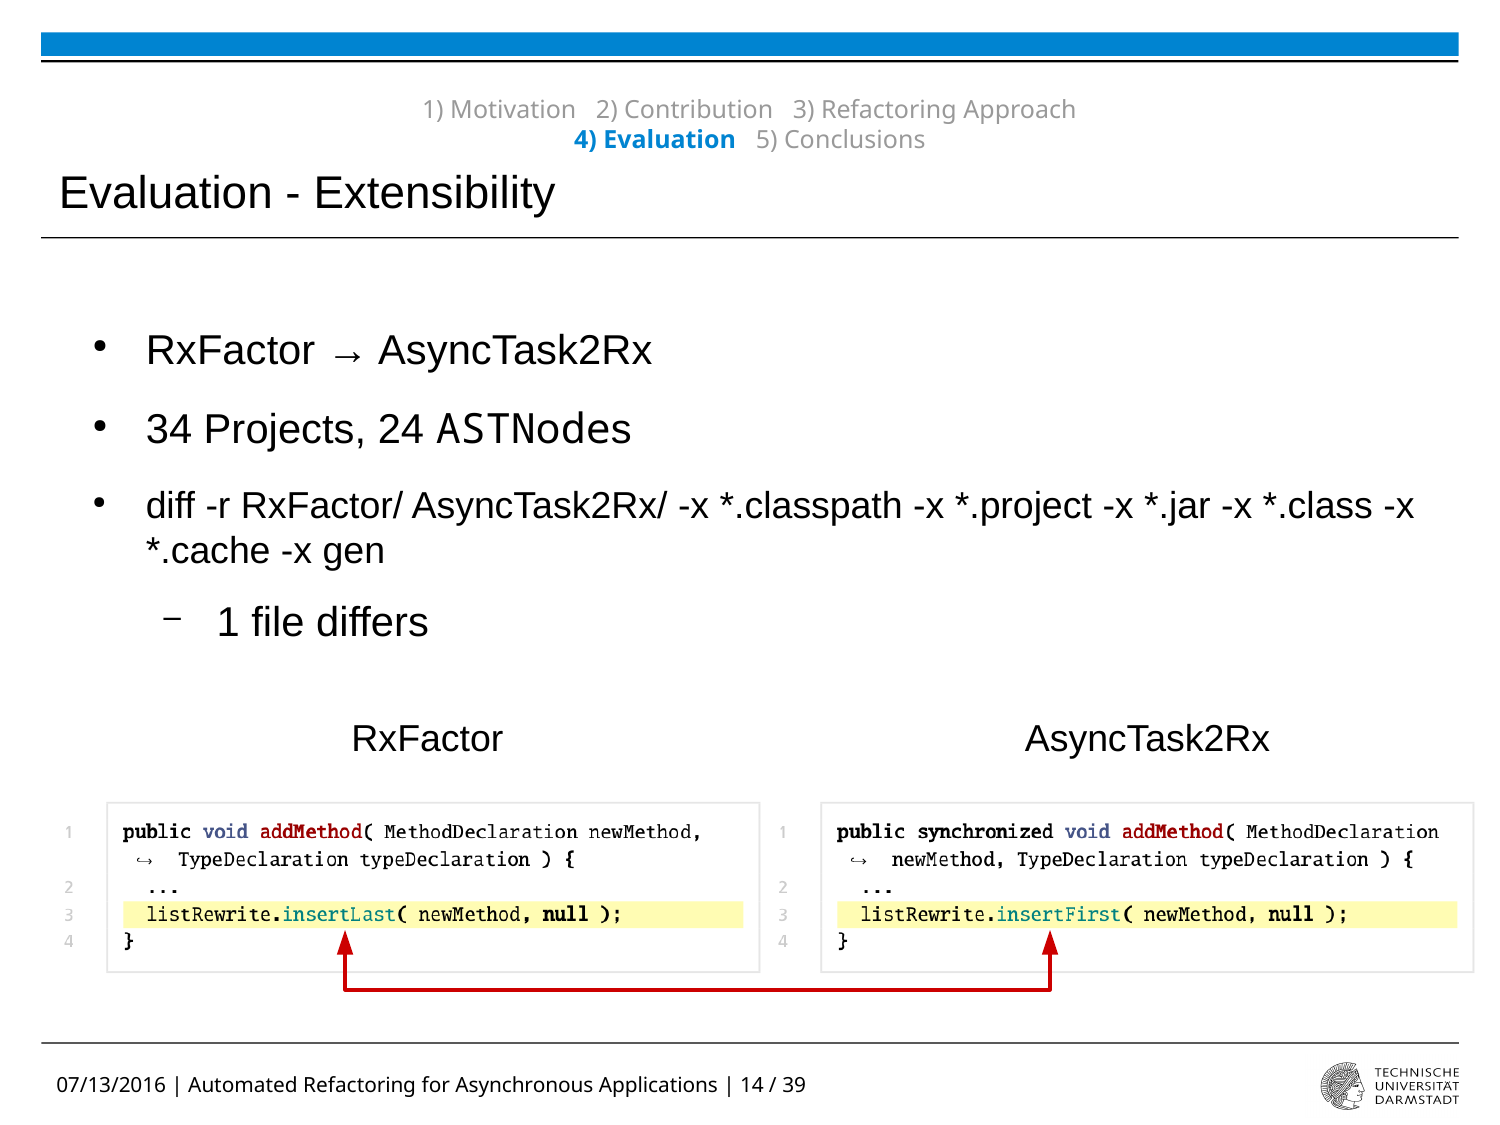

Evaluation - Extensibility
1) Motivation 2) Contribution 3) Refactoring Approach
4) Evaluation 5) Conclusions
# RxFactor → AsyncTask2Rx
34 Projects, 24 ASTNodes
diff -r RxFactor/ AsyncTask2Rx/ -x *.classpath -x *.project -x *.jar -x *.class -x *.cache -x gen
1 file differs
RxFactor
AsyncTask2Rx